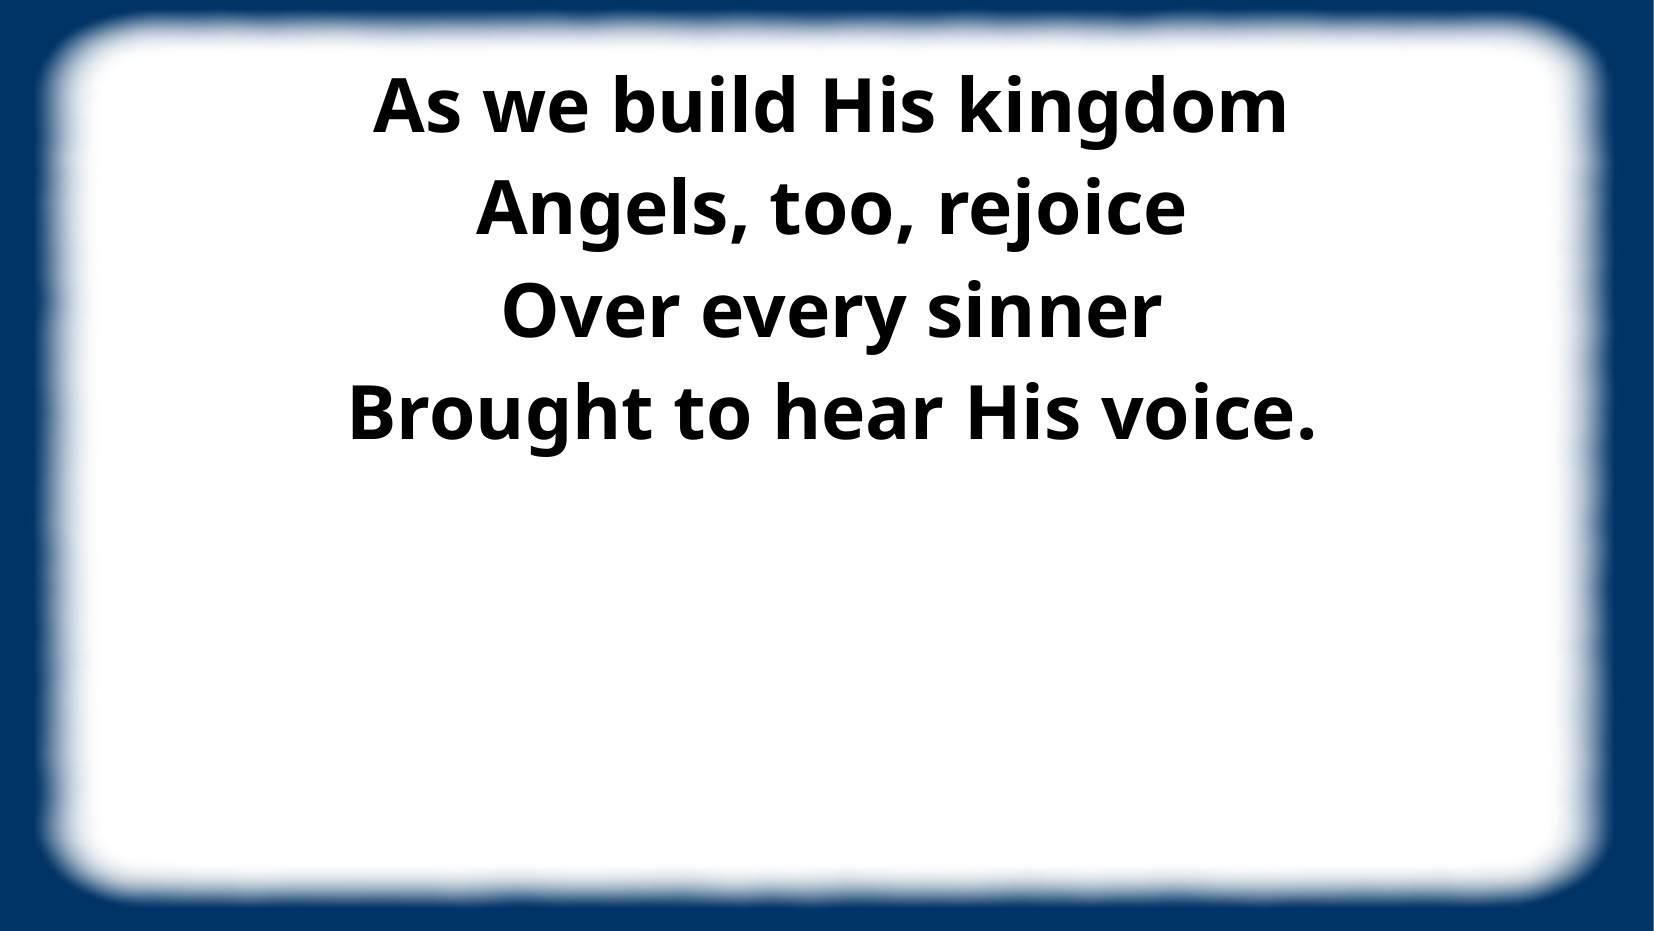

As we build His kingdom
Angels, too, rejoice
Over every sinner
Brought to hear His voice.